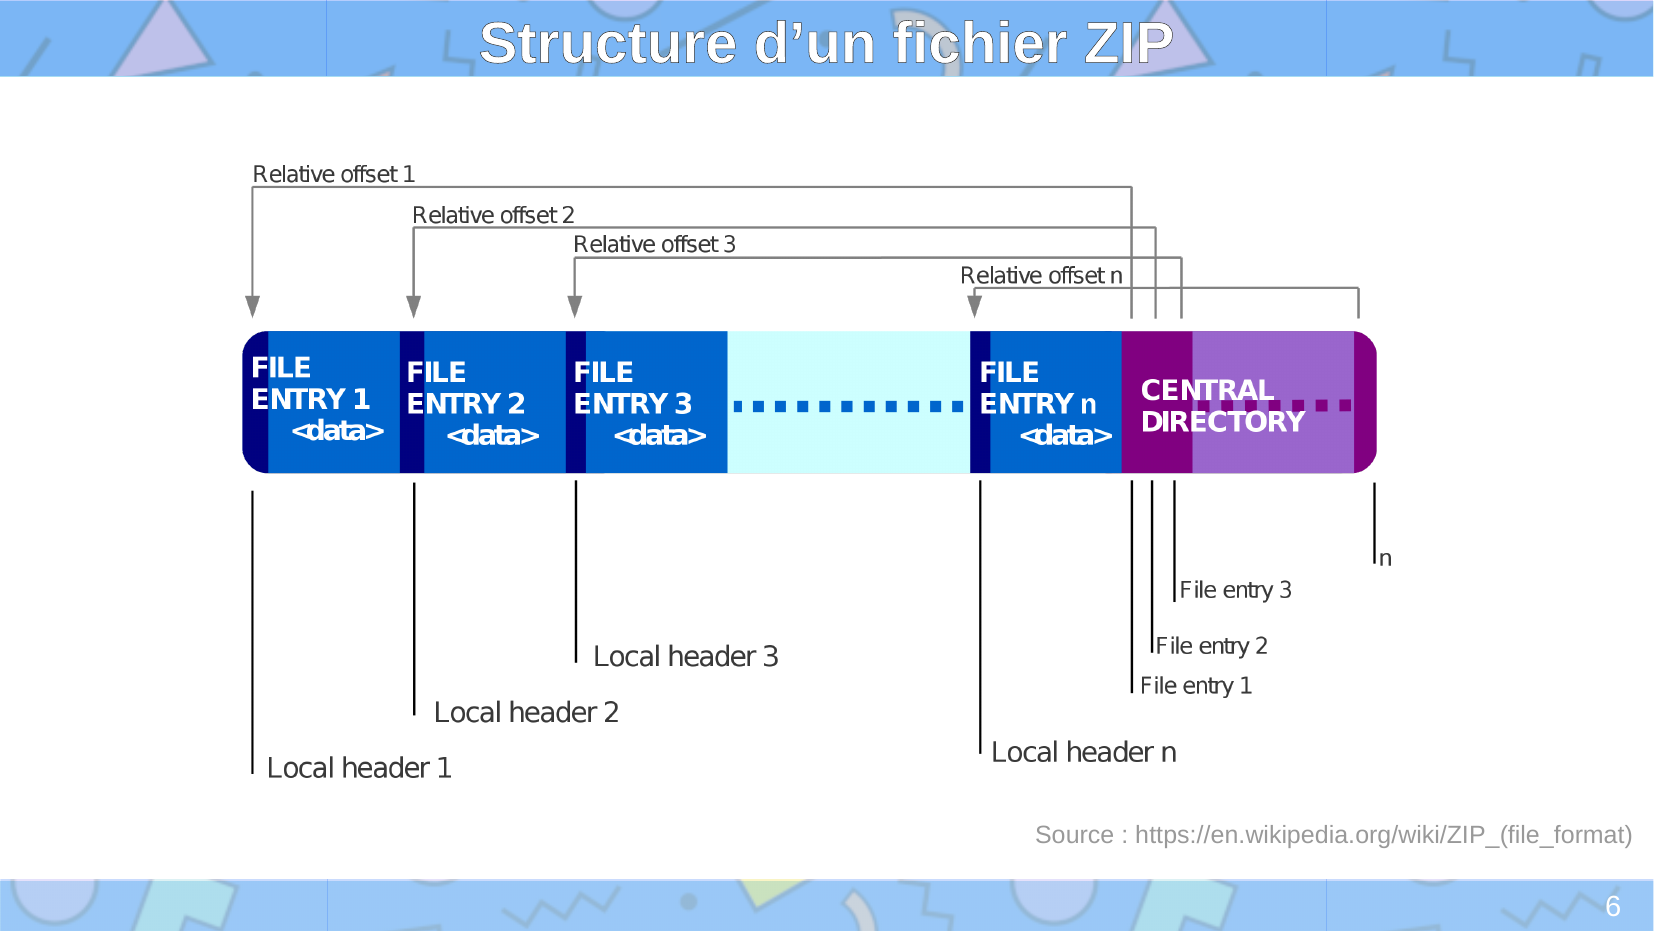

# Structure d’un fichier ZIP
Source : https://en.wikipedia.org/wiki/ZIP_(file_format)
6